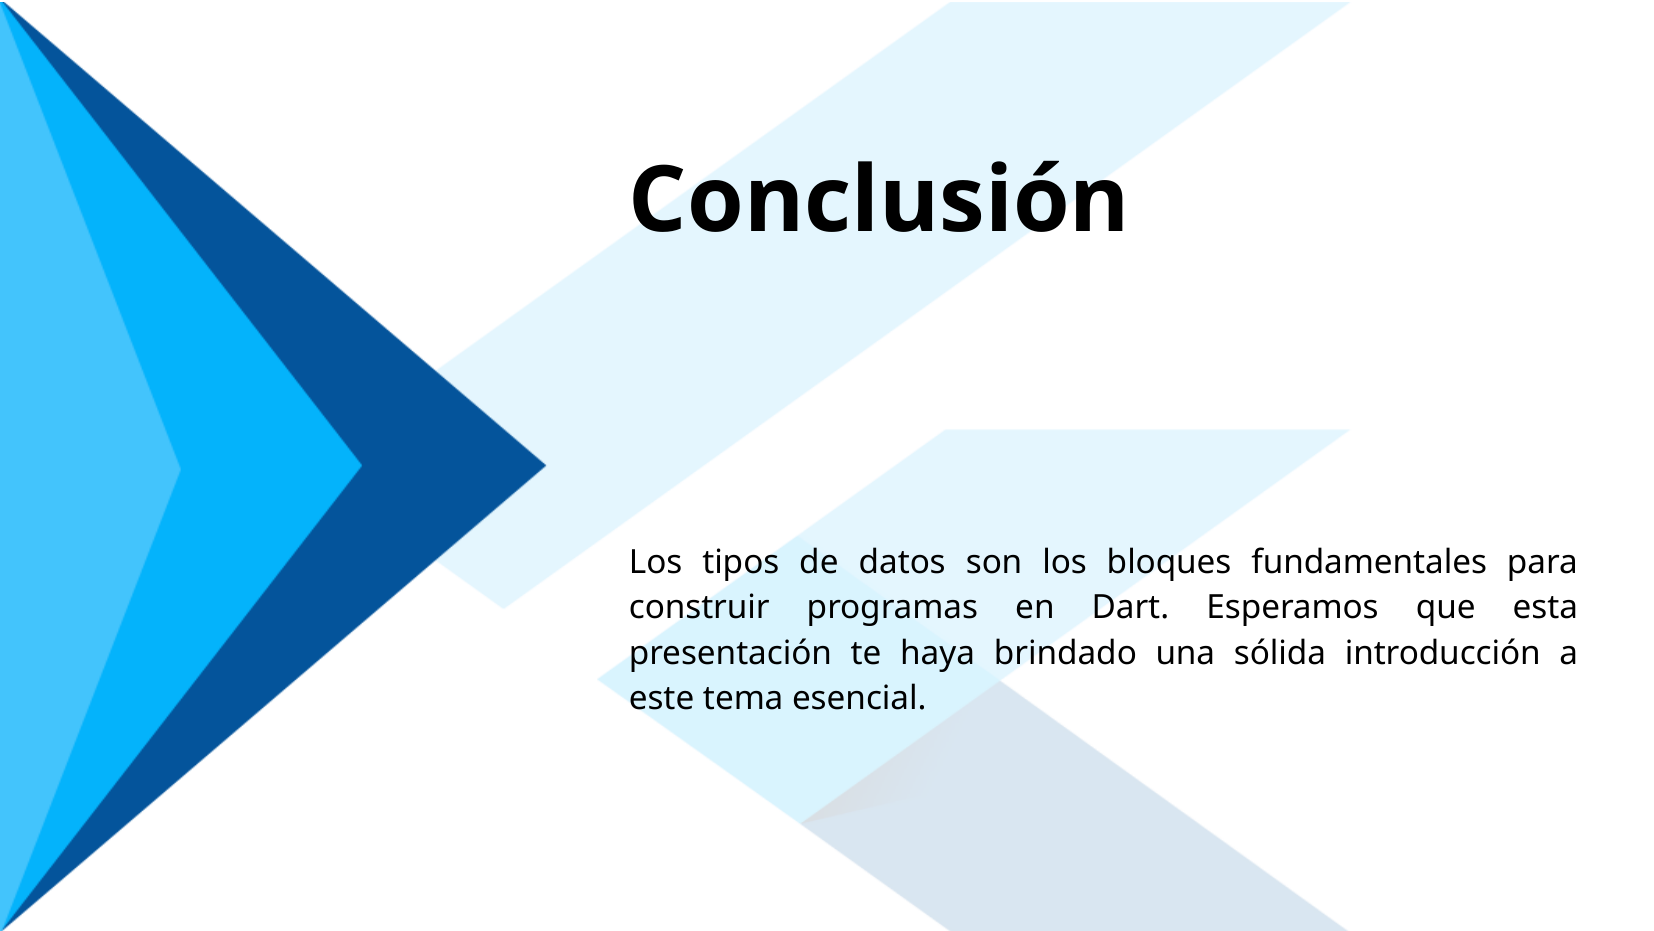

Conclusión
Los tipos de datos son los bloques fundamentales para construir programas en Dart. Esperamos que esta presentación te haya brindado una sólida introducción a este tema esencial.